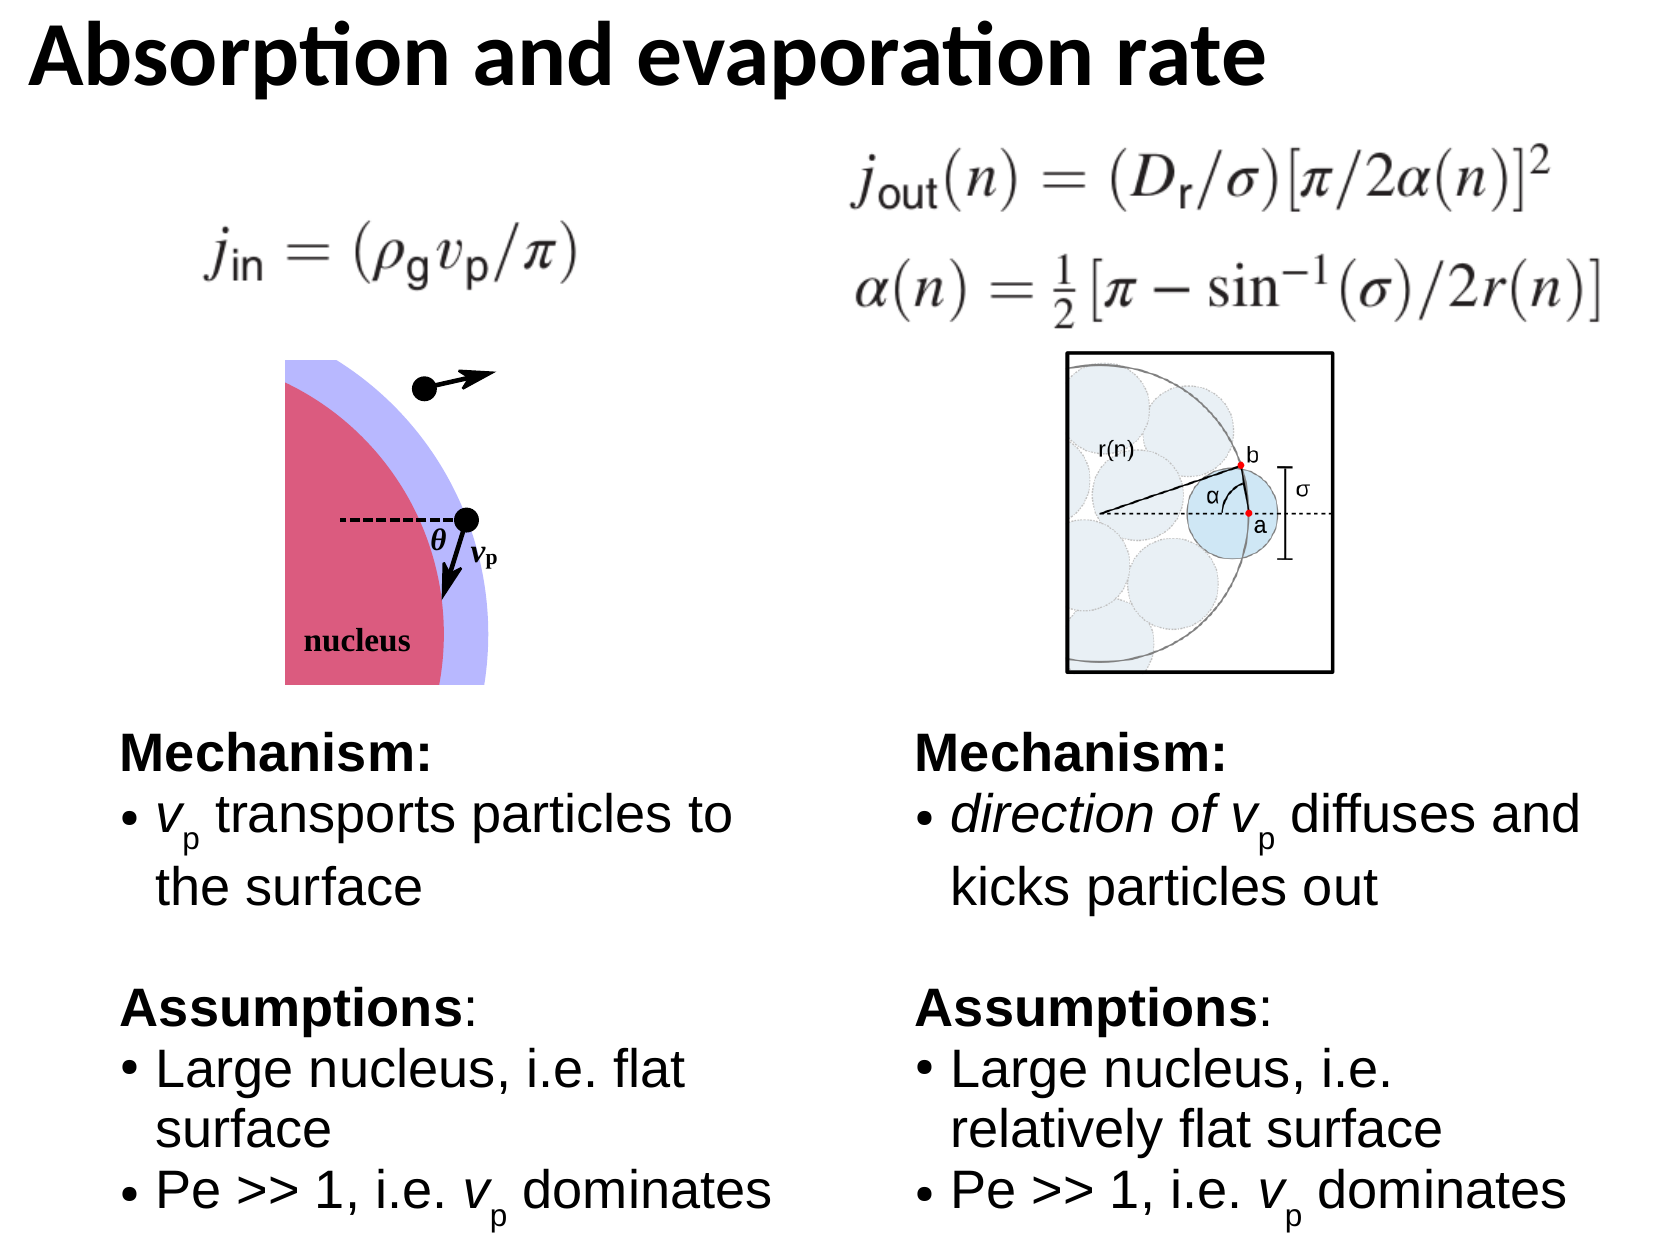

# Absorption and evaporation rate
Mechanism:
vp transports particles to the surface
Assumptions:
Large nucleus, i.e. flat surface
Pe >> 1, i.e. vp dominates
Mechanism:
direction of vp diffuses and kicks particles out
Assumptions:
Large nucleus, i.e. relatively flat surface
Pe >> 1, i.e. vp dominates